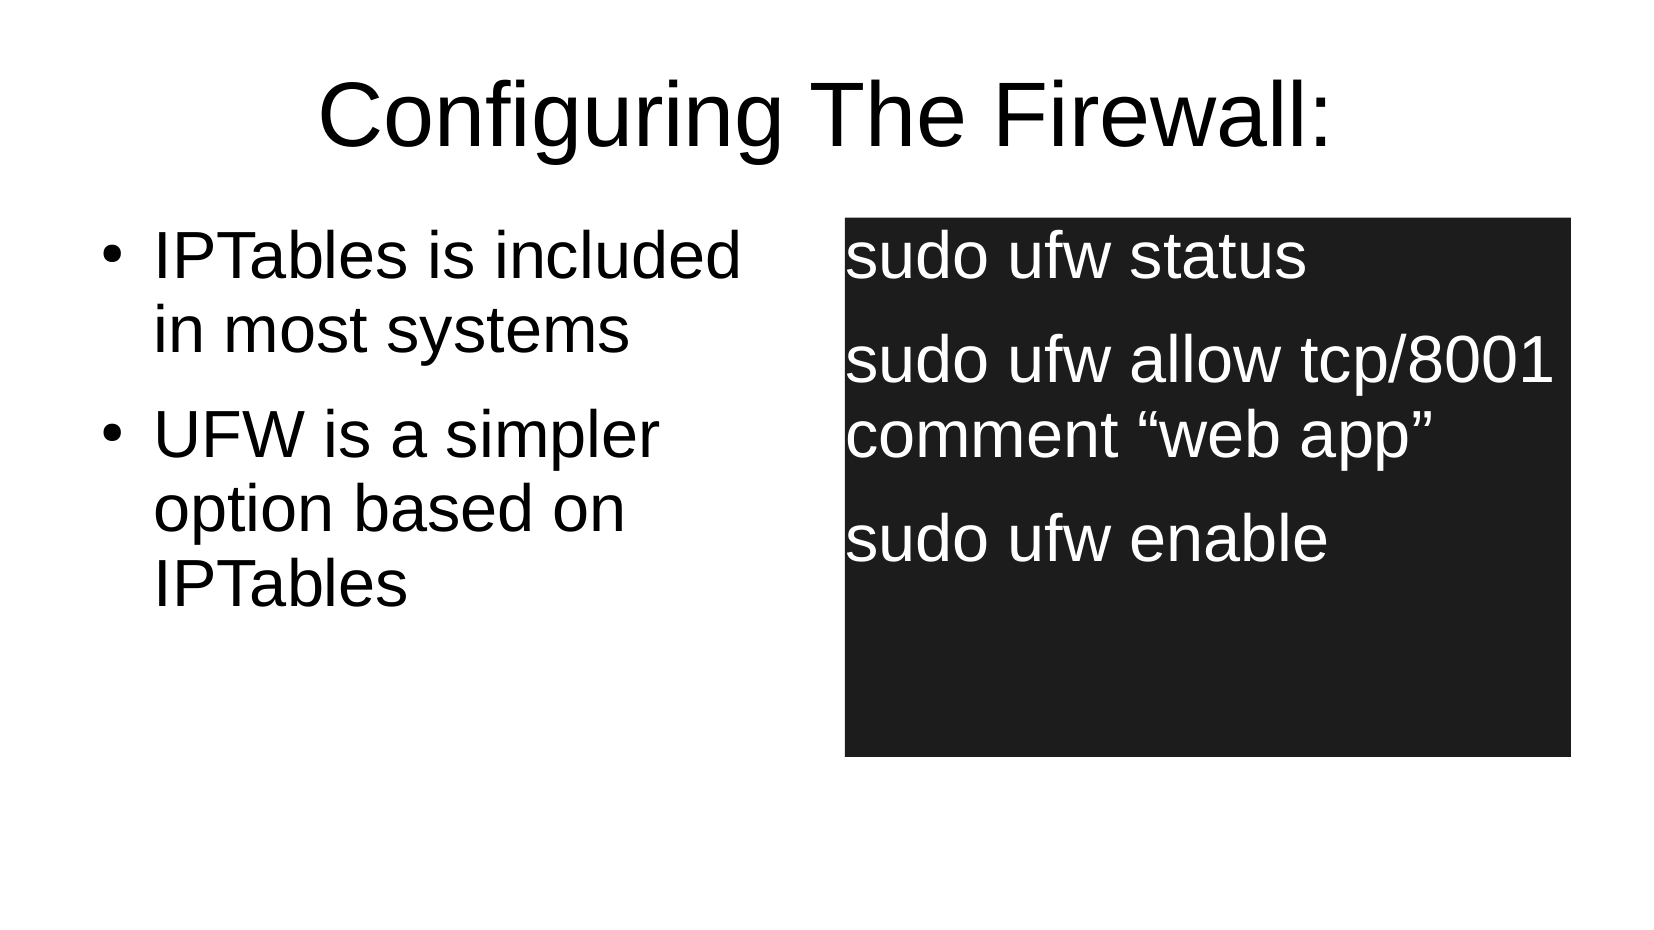

# Configuring The Firewall:
IPTables is included in most systems
UFW is a simpler option based on IPTables
sudo ufw status
sudo ufw allow tcp/8001 comment “web app”
sudo ufw enable